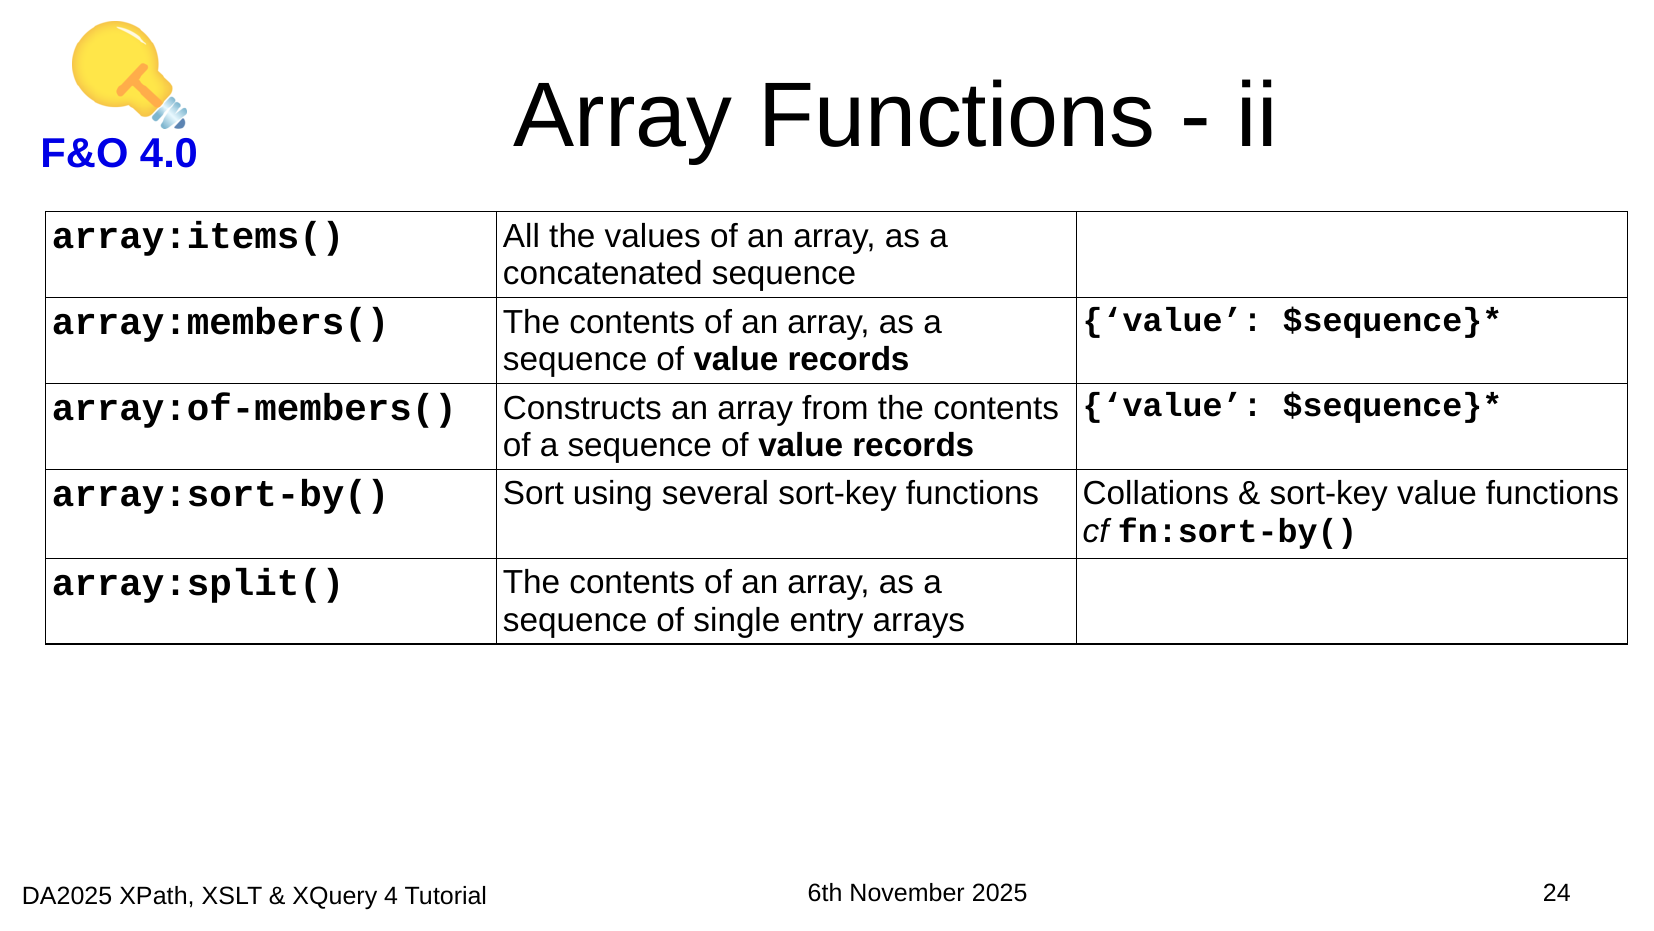

# Array Functions - ii
| array:items() | All the values of an array, as a concatenated sequence | |
| --- | --- | --- |
| array:members() | The contents of an array, as a sequence of value records | {‘value’: $sequence}\* |
| array:of-members() | Constructs an array from the contents of a sequence of value records | {‘value’: $sequence}\* |
| array:sort-by() | Sort using several sort-key functions | Collations & sort-key value functions cf fn:sort-by() |
| array:split() | The contents of an array, as a sequence of single entry arrays | |
24
6th November 2025
DA2025 XPath, XSLT & XQuery 4 Tutorial